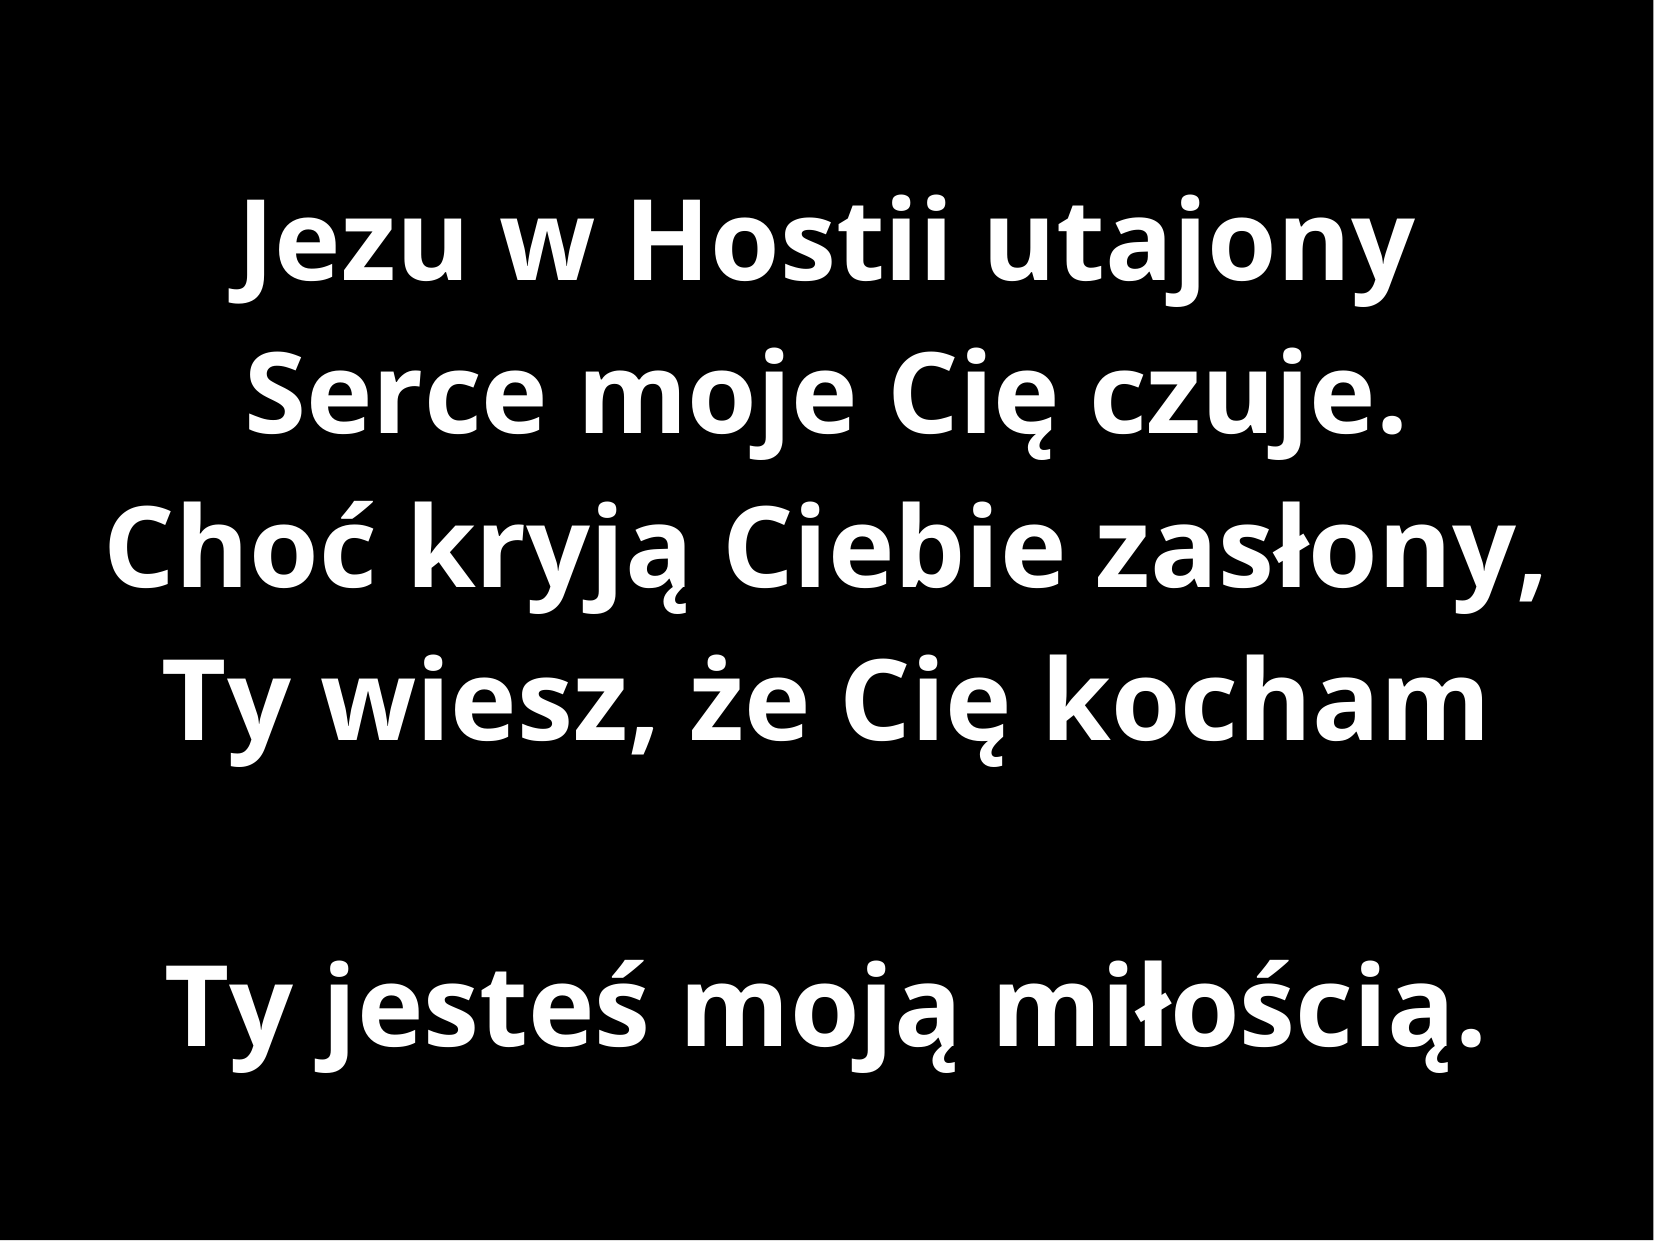

# Jezu w Hostii utajony Serce moje Cię czuje. Choć kryją Ciebie zasłony, Ty wiesz, że Cię kocham Ty jesteś moją miłością.